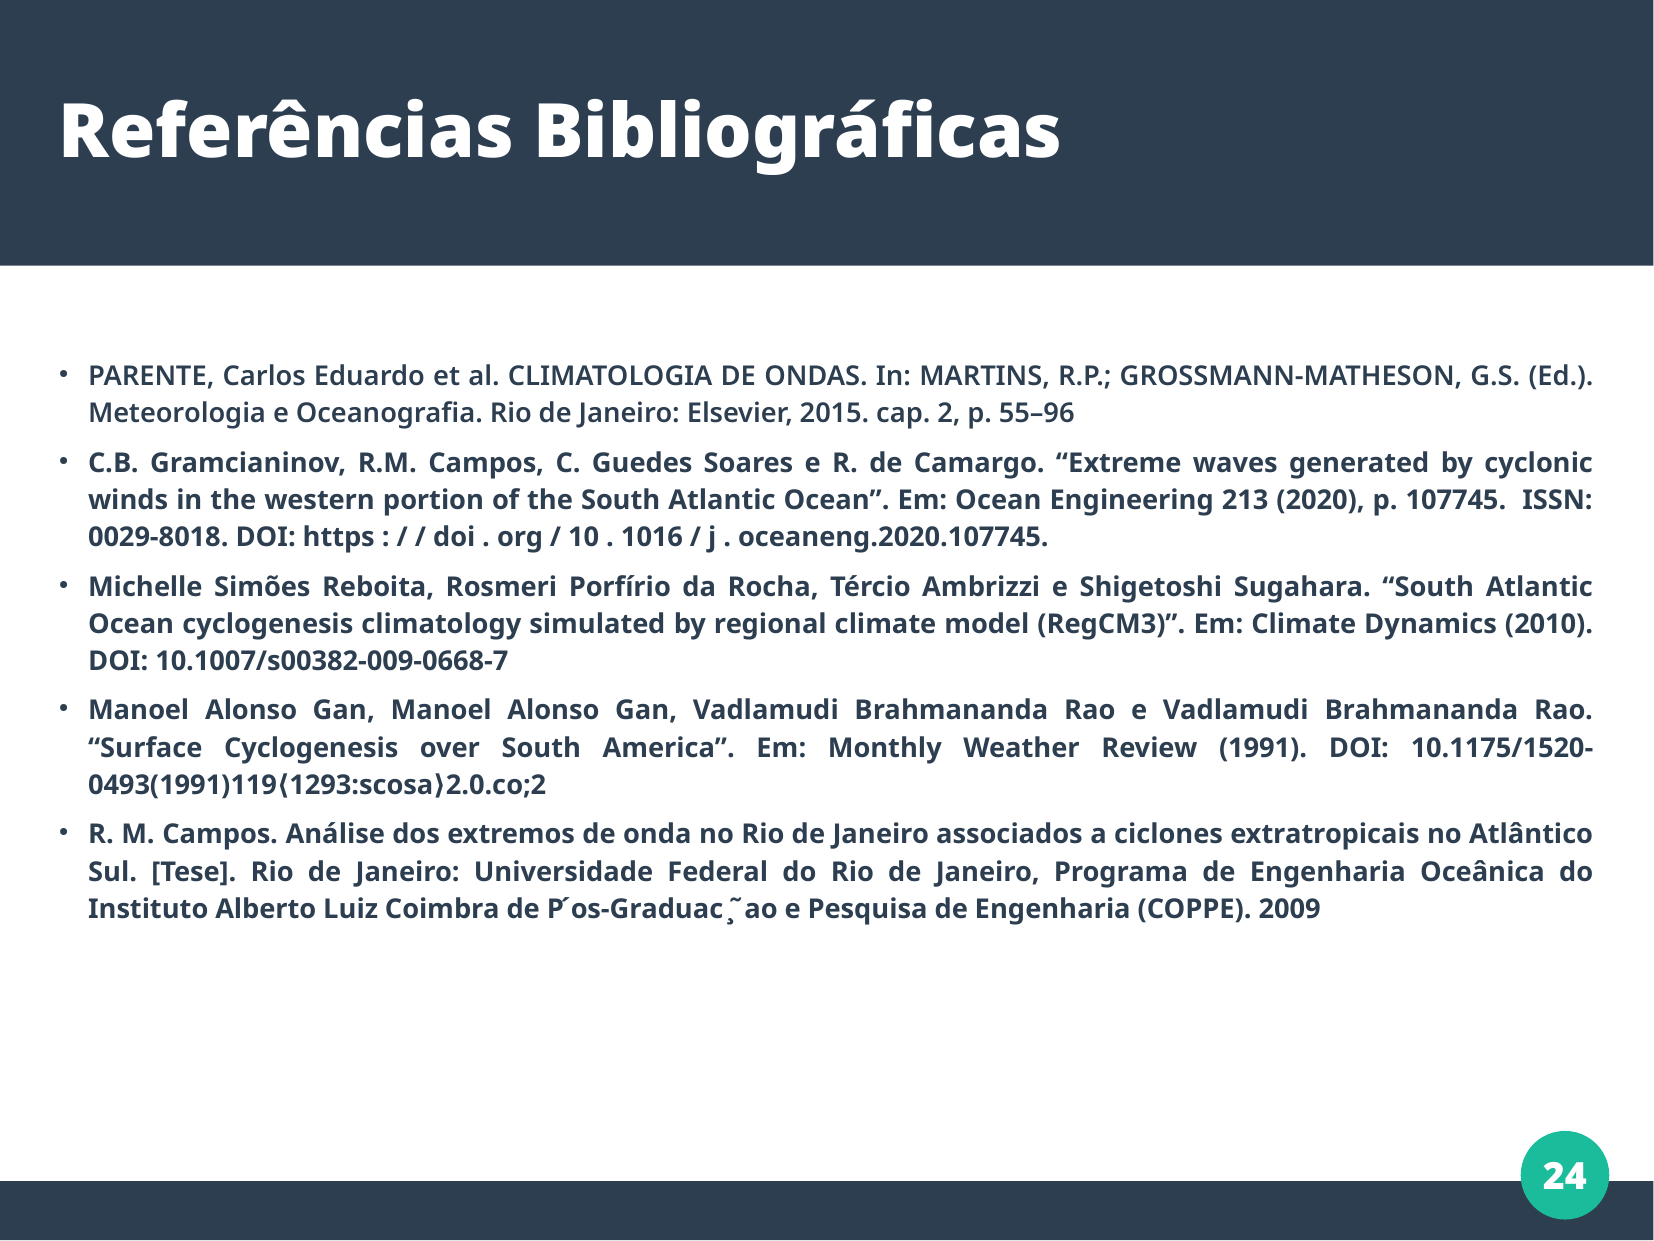

# Referências Bibliográficas
PARENTE, Carlos Eduardo et al. CLIMATOLOGIA DE ONDAS. In: MARTINS, R.P.; GROSSMANN-MATHESON, G.S. (Ed.). Meteorologia e Oceanografia. Rio de Janeiro: Elsevier, 2015. cap. 2, p. 55–96
C.B. Gramcianinov, R.M. Campos, C. Guedes Soares e R. de Camargo. “Extreme waves generated by cyclonic winds in the western portion of the South Atlantic Ocean”. Em: Ocean Engineering 213 (2020), p. 107745. ISSN: 0029-8018. DOI: https : / / doi . org / 10 . 1016 / j . oceaneng.2020.107745.
Michelle Simões Reboita, Rosmeri Porfírio da Rocha, Tércio Ambrizzi e Shigetoshi Sugahara. “South Atlantic Ocean cyclogenesis climatology simulated by regional climate model (RegCM3)”. Em: Climate Dynamics (2010). DOI: 10.1007/s00382-009-0668-7
Manoel Alonso Gan, Manoel Alonso Gan, Vadlamudi Brahmananda Rao e Vadlamudi Brahmananda Rao. “Surface Cyclogenesis over South America”. Em: Monthly Weather Review (1991). DOI: 10.1175/1520-0493(1991)119⟨1293:scosa⟩2.0.co;2
R. M. Campos. Análise dos extremos de onda no Rio de Janeiro associados a ciclones extratropicais no Atlântico Sul. [Tese]. Rio de Janeiro: Universidade Federal do Rio de Janeiro, Programa de Engenharia Oceânica do Instituto Alberto Luiz Coimbra de P ́os-Graduac ̧ ̃ao e Pesquisa de Engenharia (COPPE). 2009
24